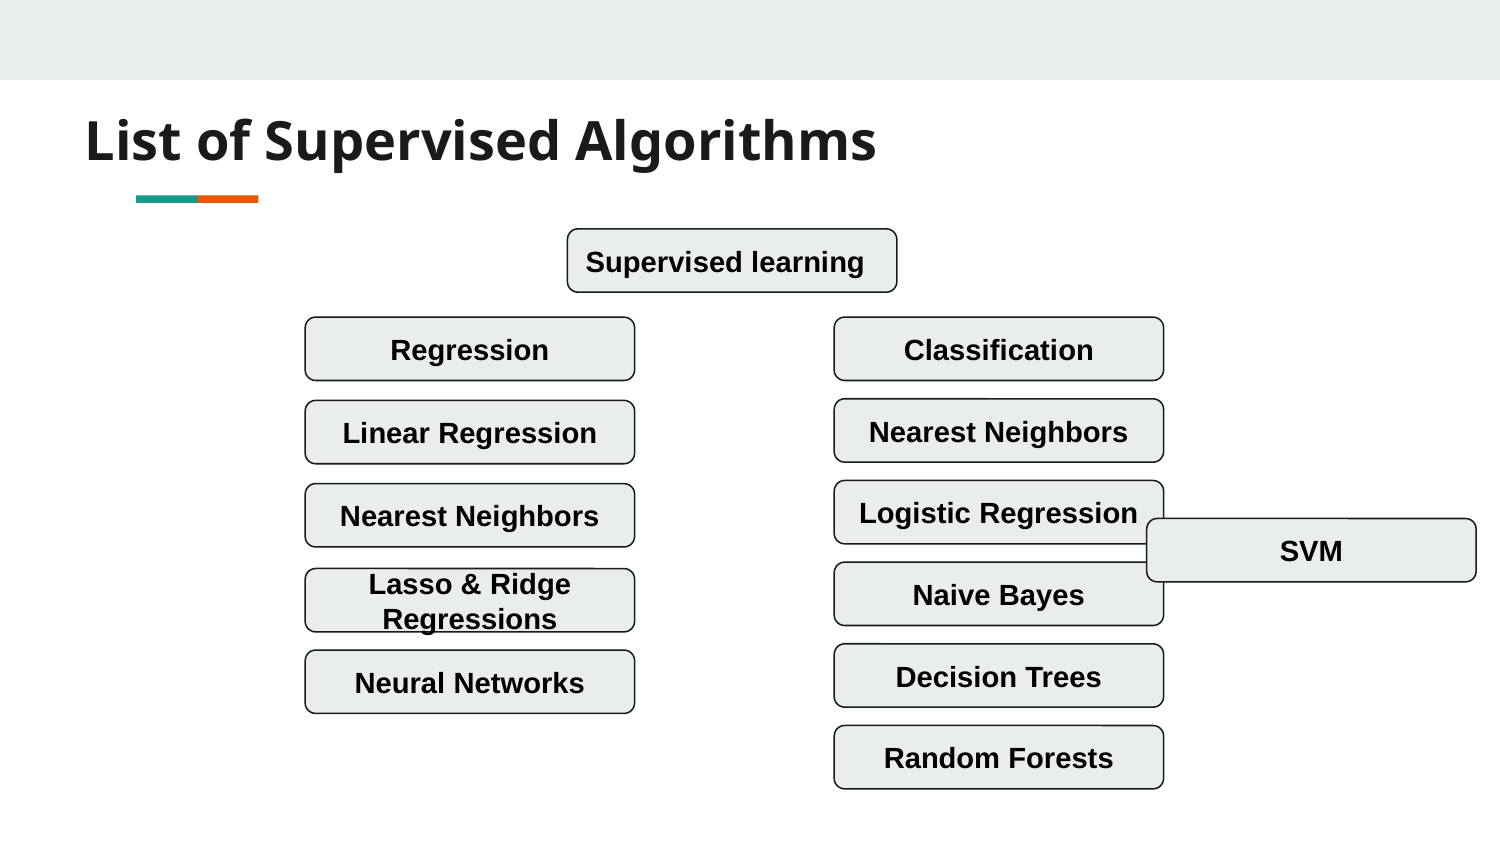

# List of Supervised Algorithms
Supervised learning
Regression
Classification
Nearest Neighbors
Linear Regression
Logistic Regression
Nearest Neighbors
SVM
Naive Bayes
Lasso & Ridge Regressions
Decision Trees
Neural Networks
Random Forests